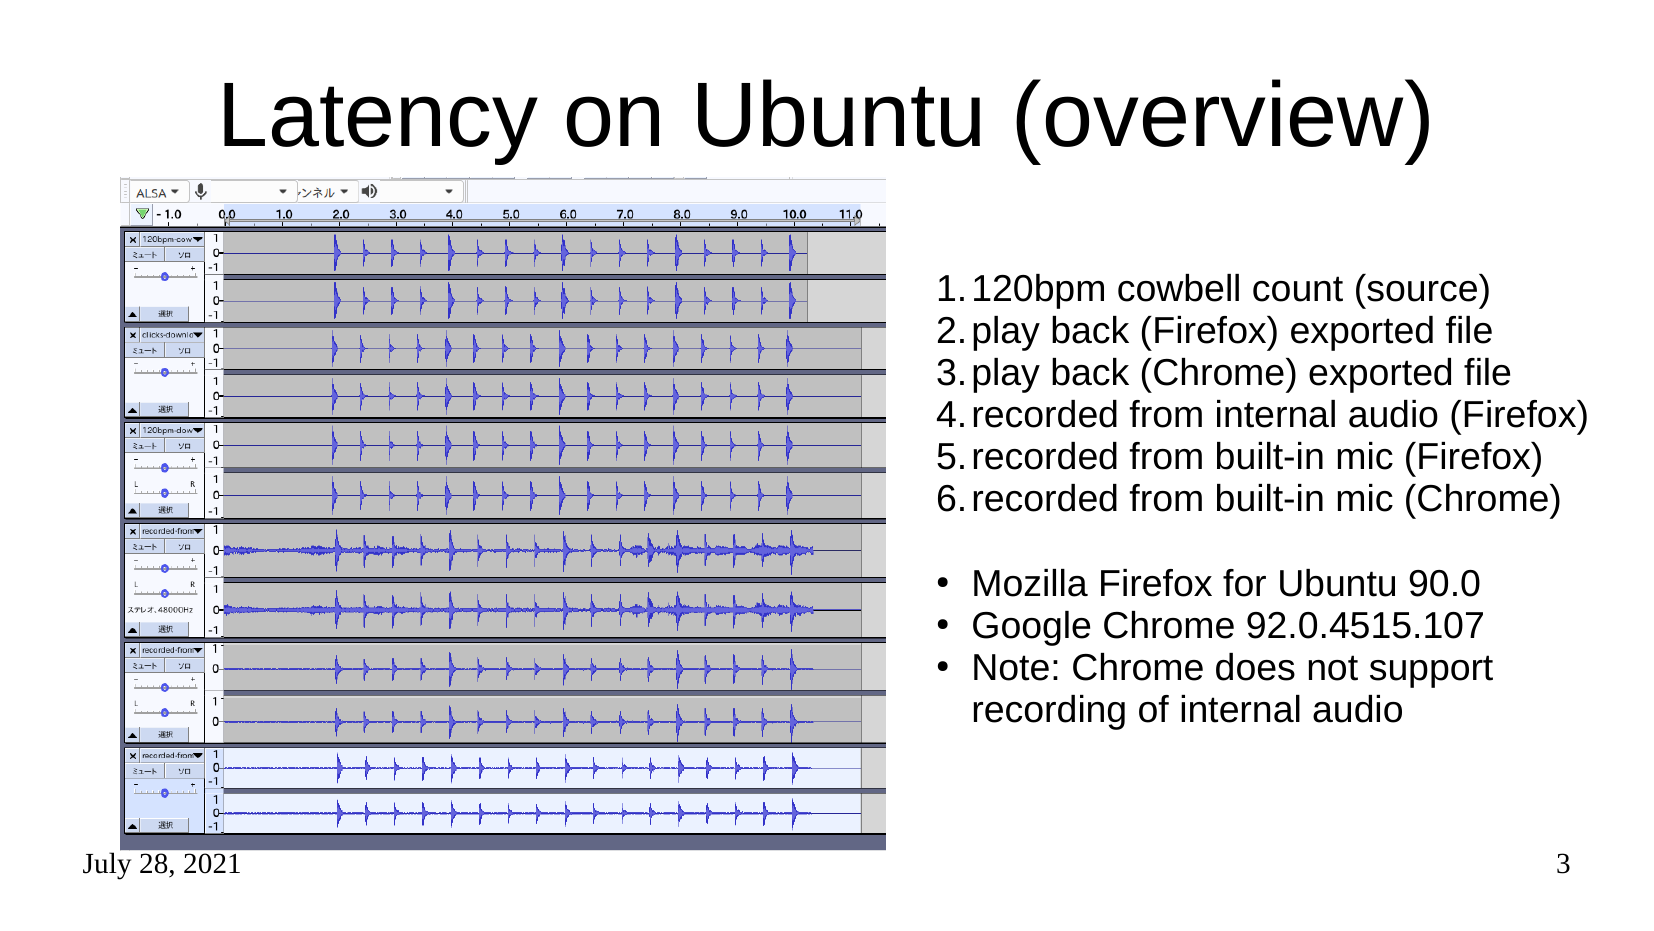

# Latency on Ubuntu (overview)
120bpm cowbell count (source)
play back (Firefox) exported file
play back (Chrome) exported file
recorded from internal audio (Firefox)
recorded from built-in mic (Firefox)
recorded from built-in mic (Chrome)
Mozilla Firefox for Ubuntu 90.0
Google Chrome 92.0.4515.107
Note: Chrome does not support recording of internal audio
July 28, 2021
3